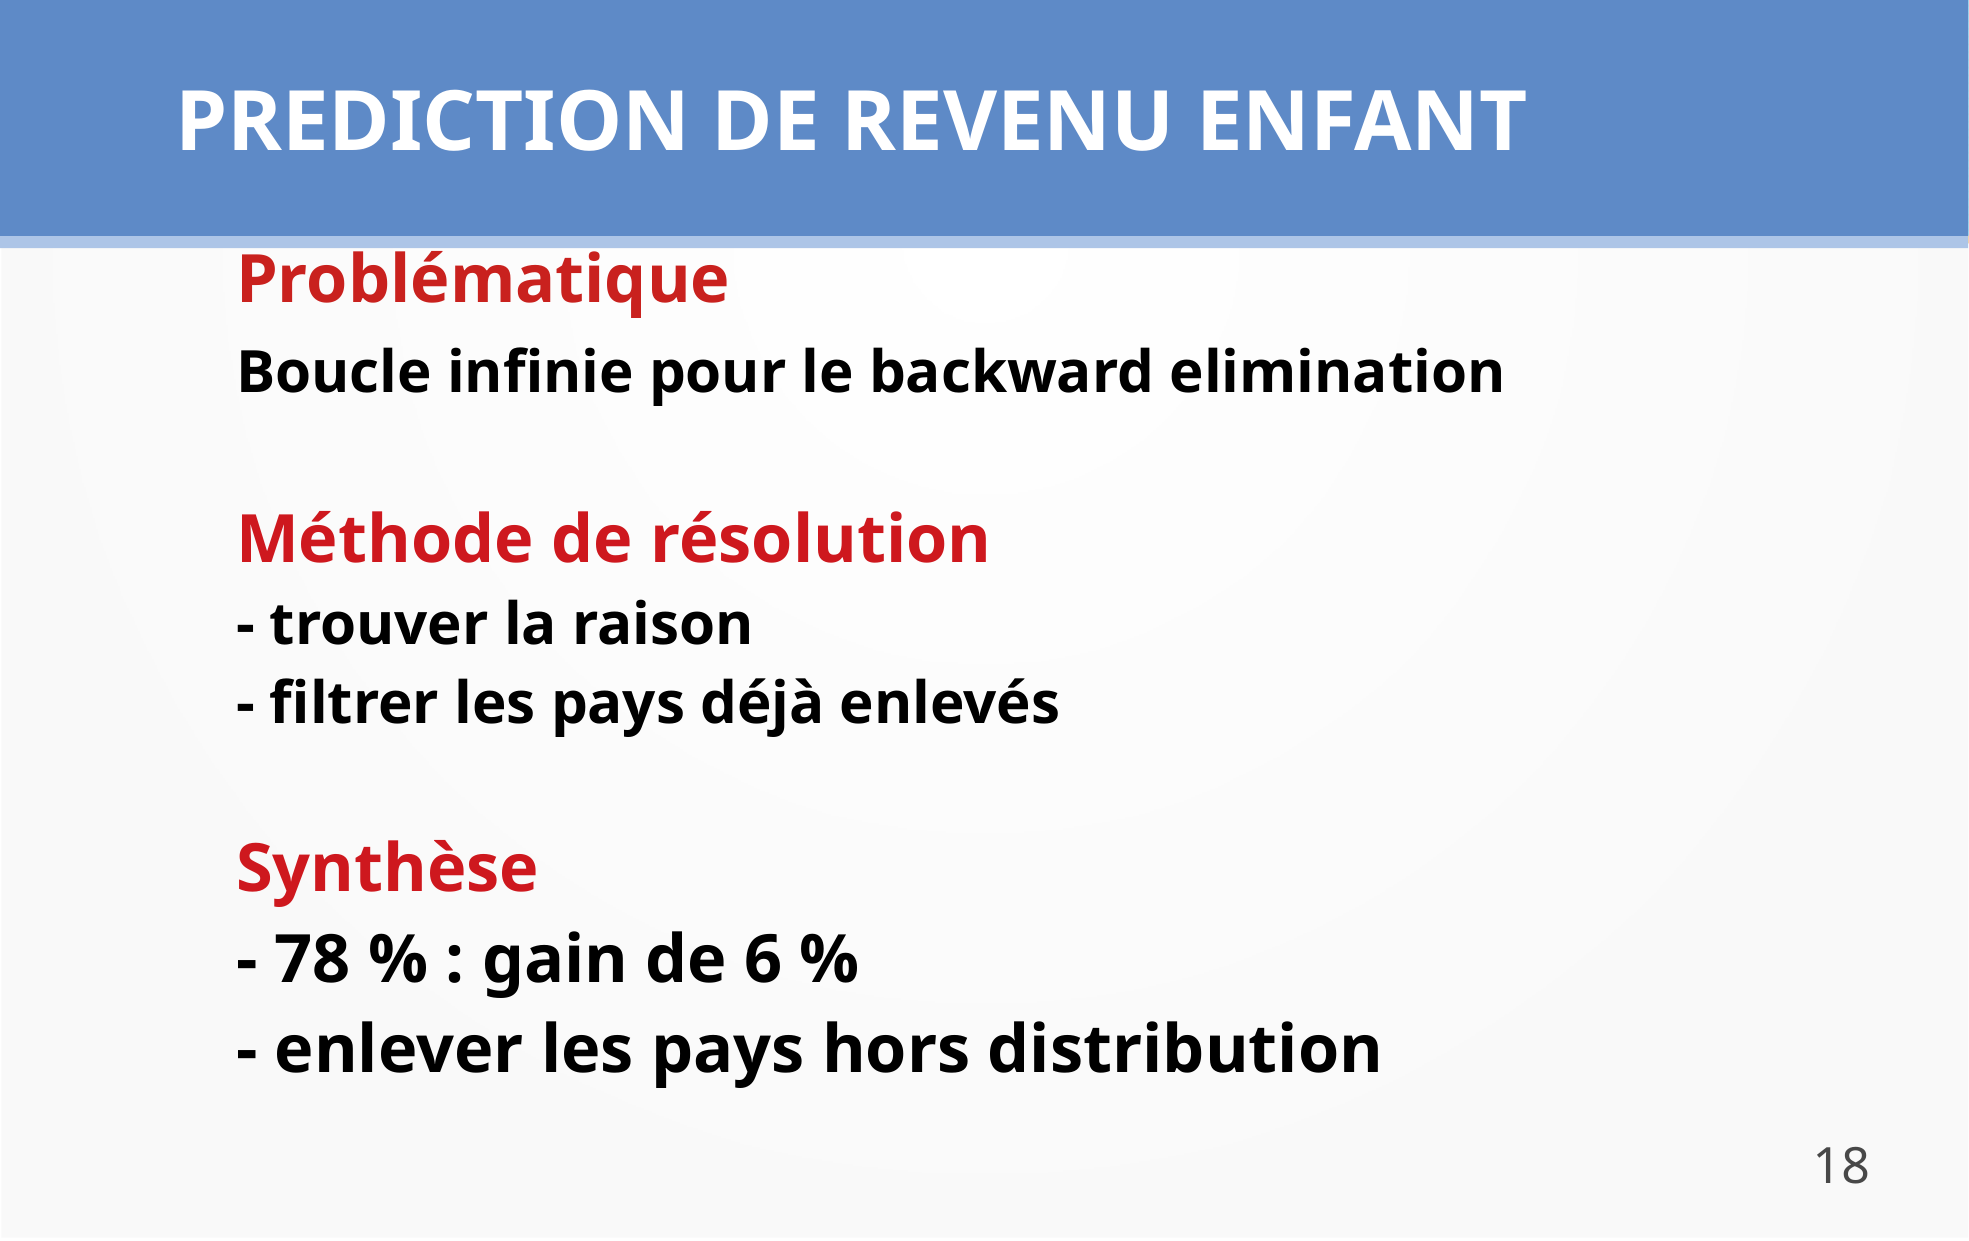

PREDICTION DE REVENU ENFANT
#
			Problématique
			Boucle infinie pour le backward elimination
			Méthode de résolution
			- trouver la raison
			- filtrer les pays déjà enlevés
			Synthèse
			- 78 % : gain de 6 %
			- enlever les pays hors distribution
18